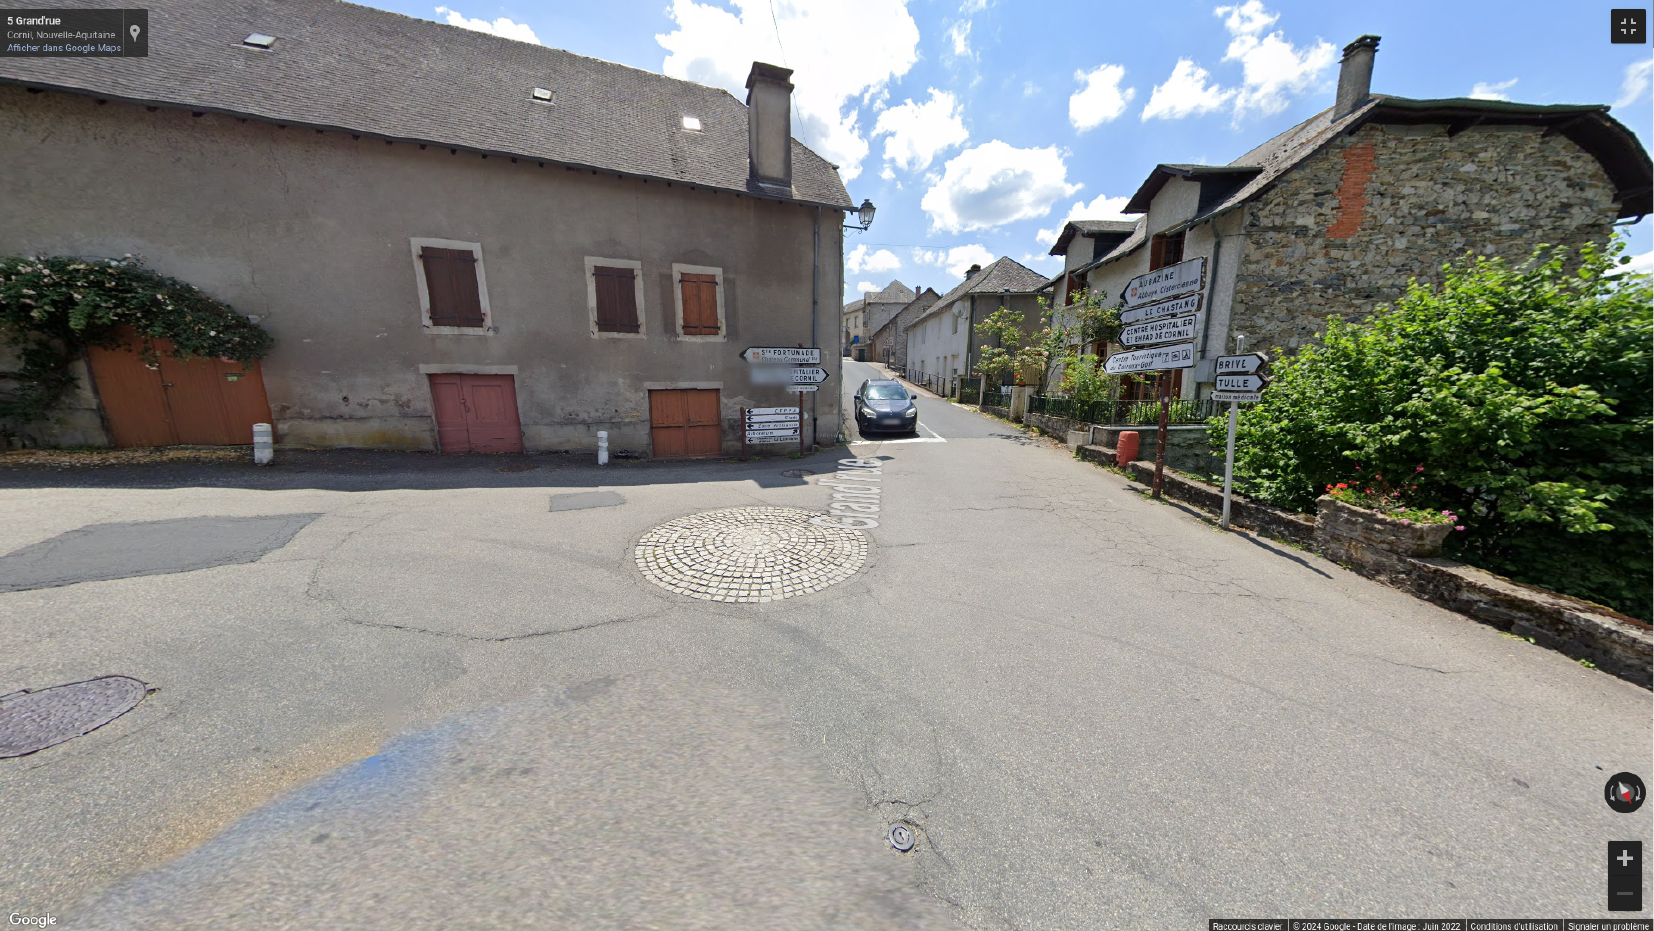

Connexion sur CARTO IDIC SI pour :
 Localiser l’accident et comprendre
 Déterminer les PK routiers
 Comprendre l’accident